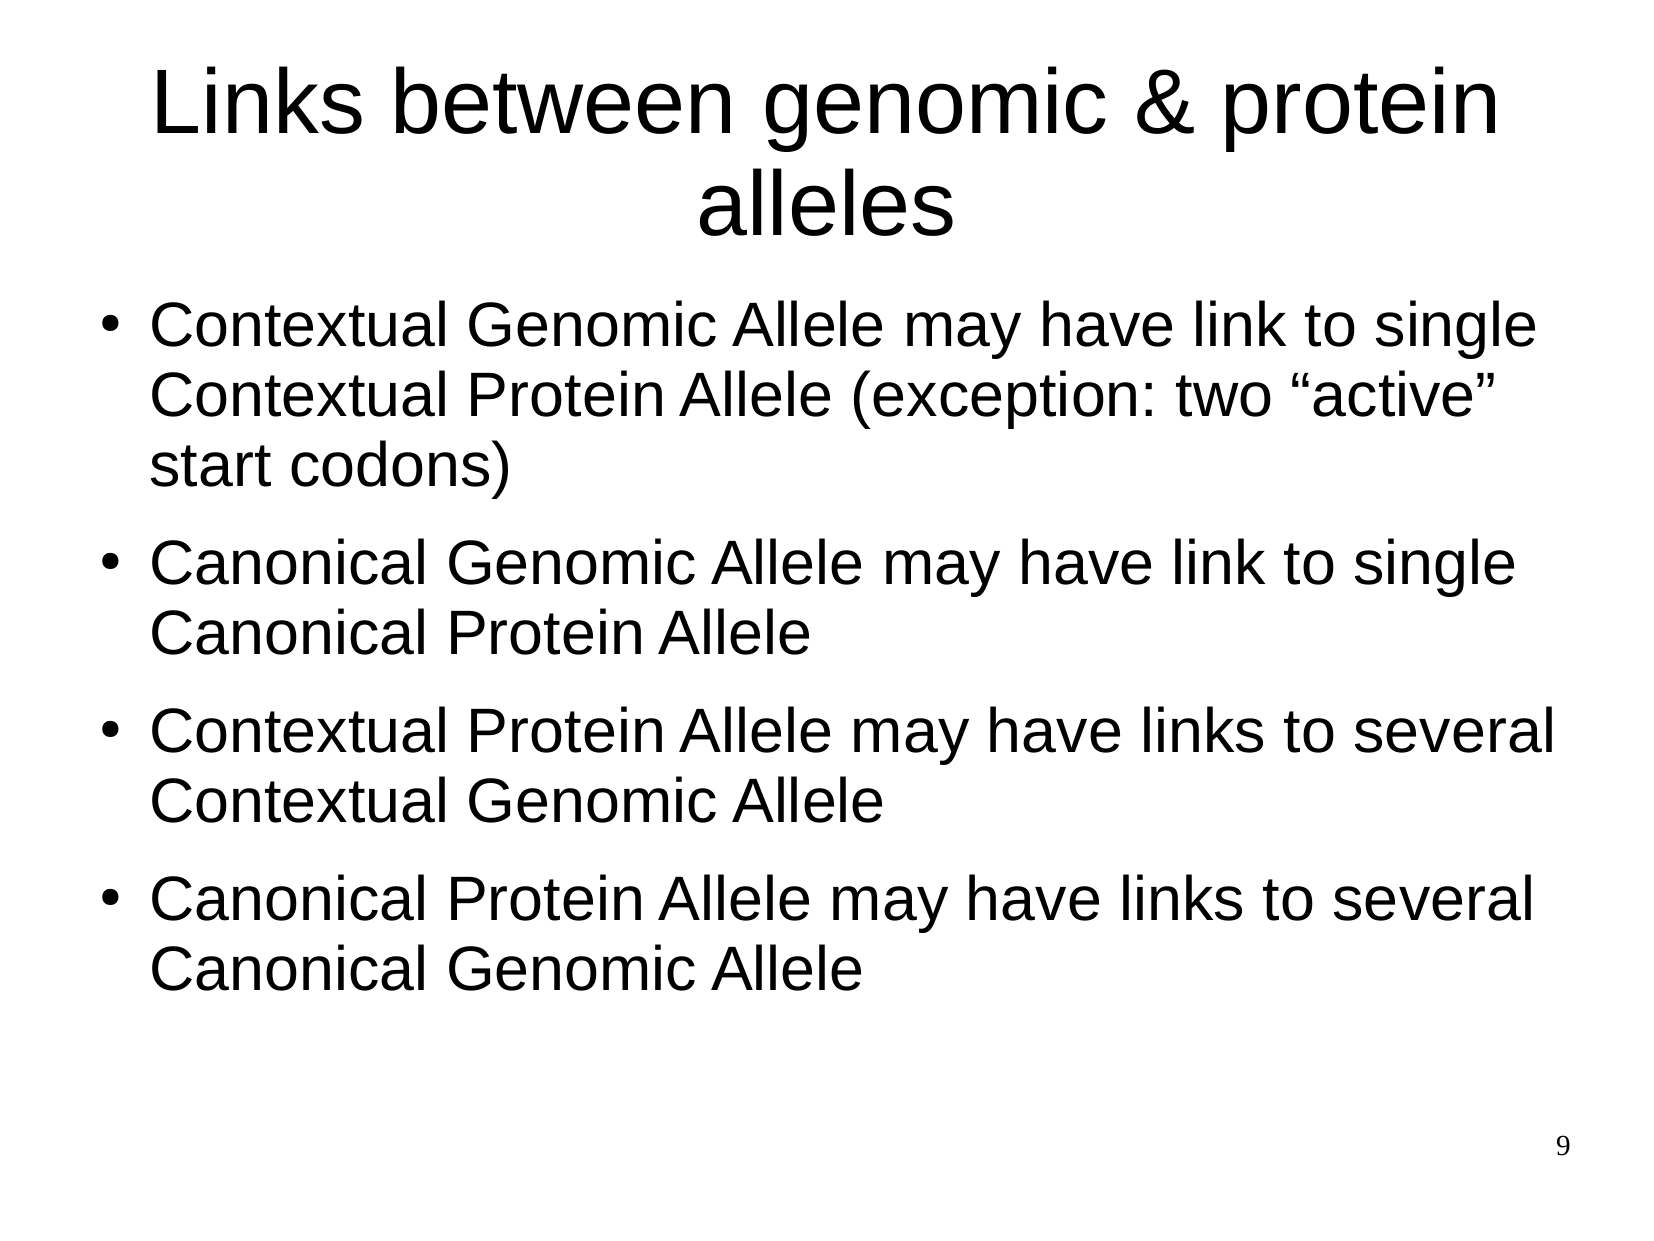

# Links between genomic & protein alleles
Contextual Genomic Allele may have link to single Contextual Protein Allele (exception: two “active” start codons)
Canonical Genomic Allele may have link to single Canonical Protein Allele
Contextual Protein Allele may have links to several Contextual Genomic Allele
Canonical Protein Allele may have links to several Canonical Genomic Allele
9